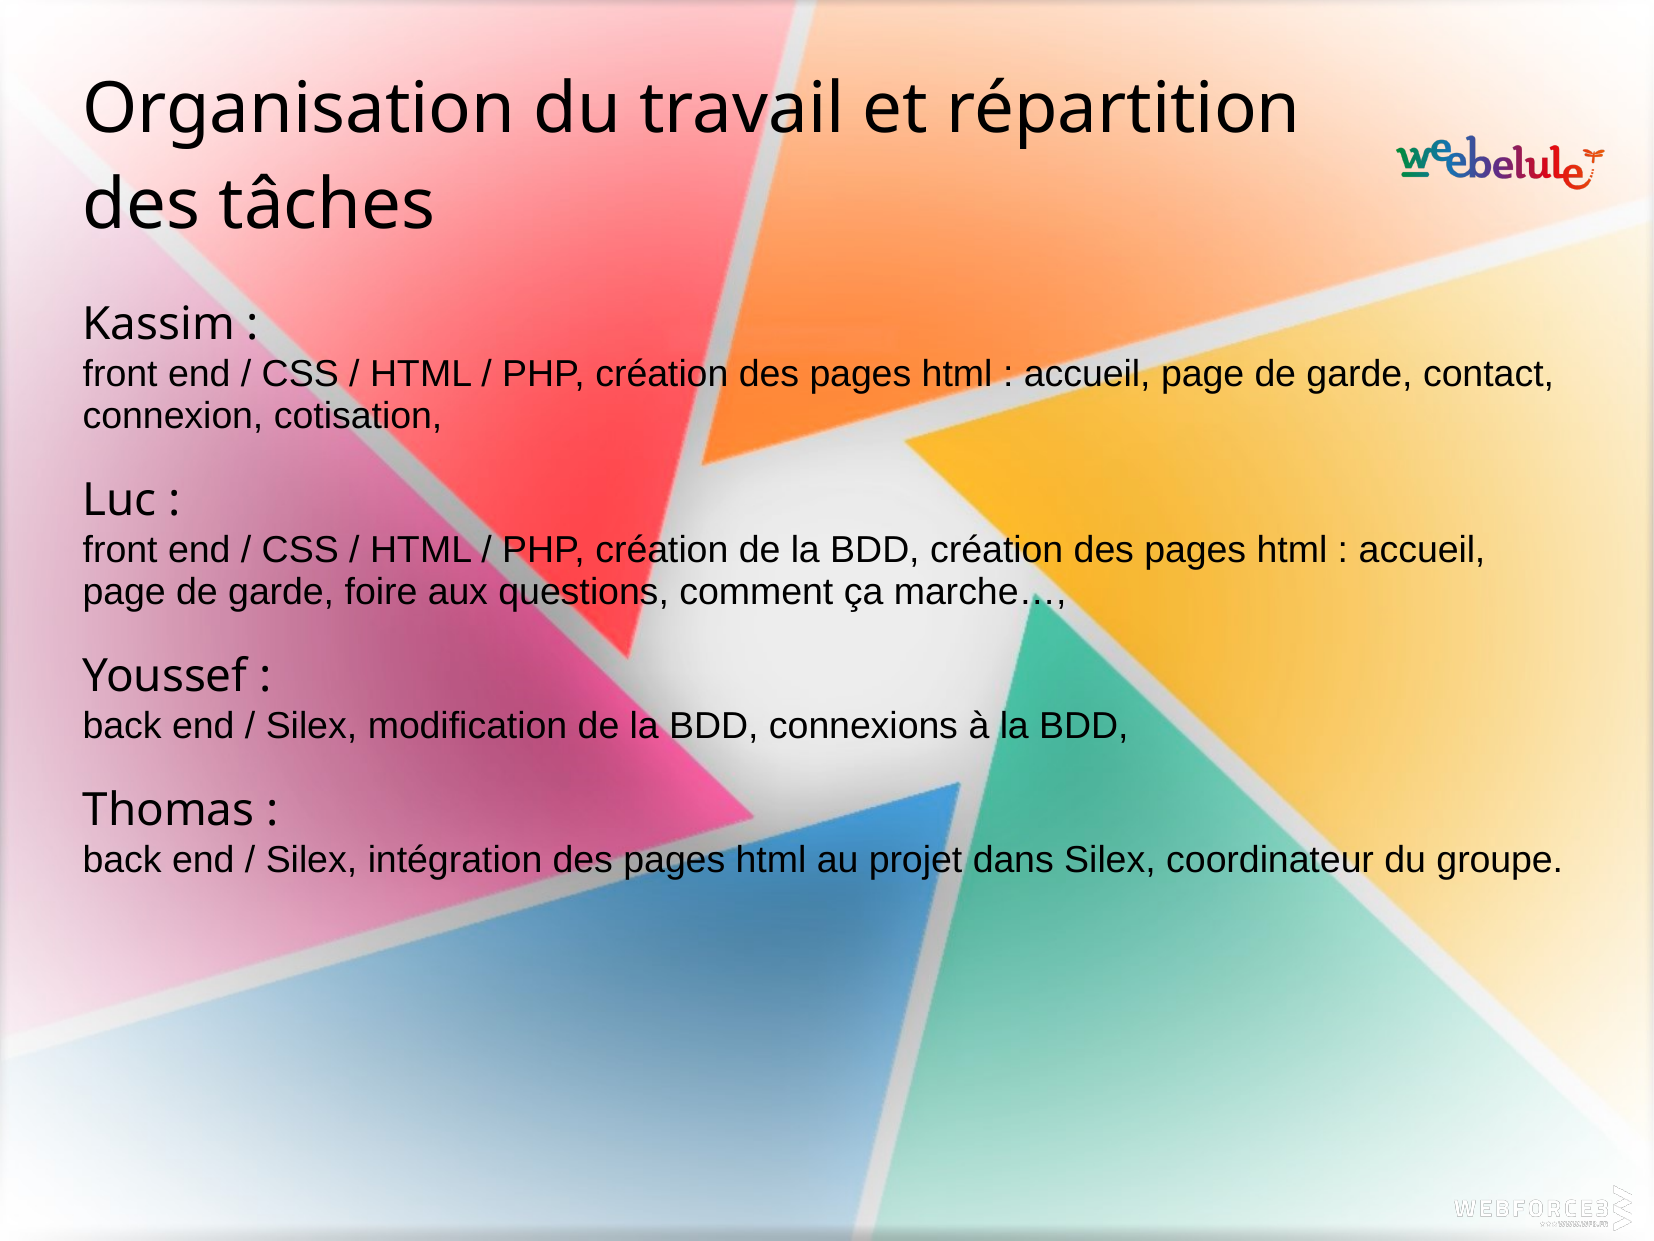

# Organisation du travail et répartition des tâches
Kassim :
front end / CSS / HTML / PHP, création des pages html : accueil, page de garde, contact, connexion, cotisation,
Luc :
front end / CSS / HTML / PHP, création de la BDD, création des pages html : accueil, page de garde, foire aux questions, comment ça marche…,
Youssef :
back end / Silex, modification de la BDD, connexions à la BDD,
Thomas :
back end / Silex, intégration des pages html au projet dans Silex, coordinateur du groupe.